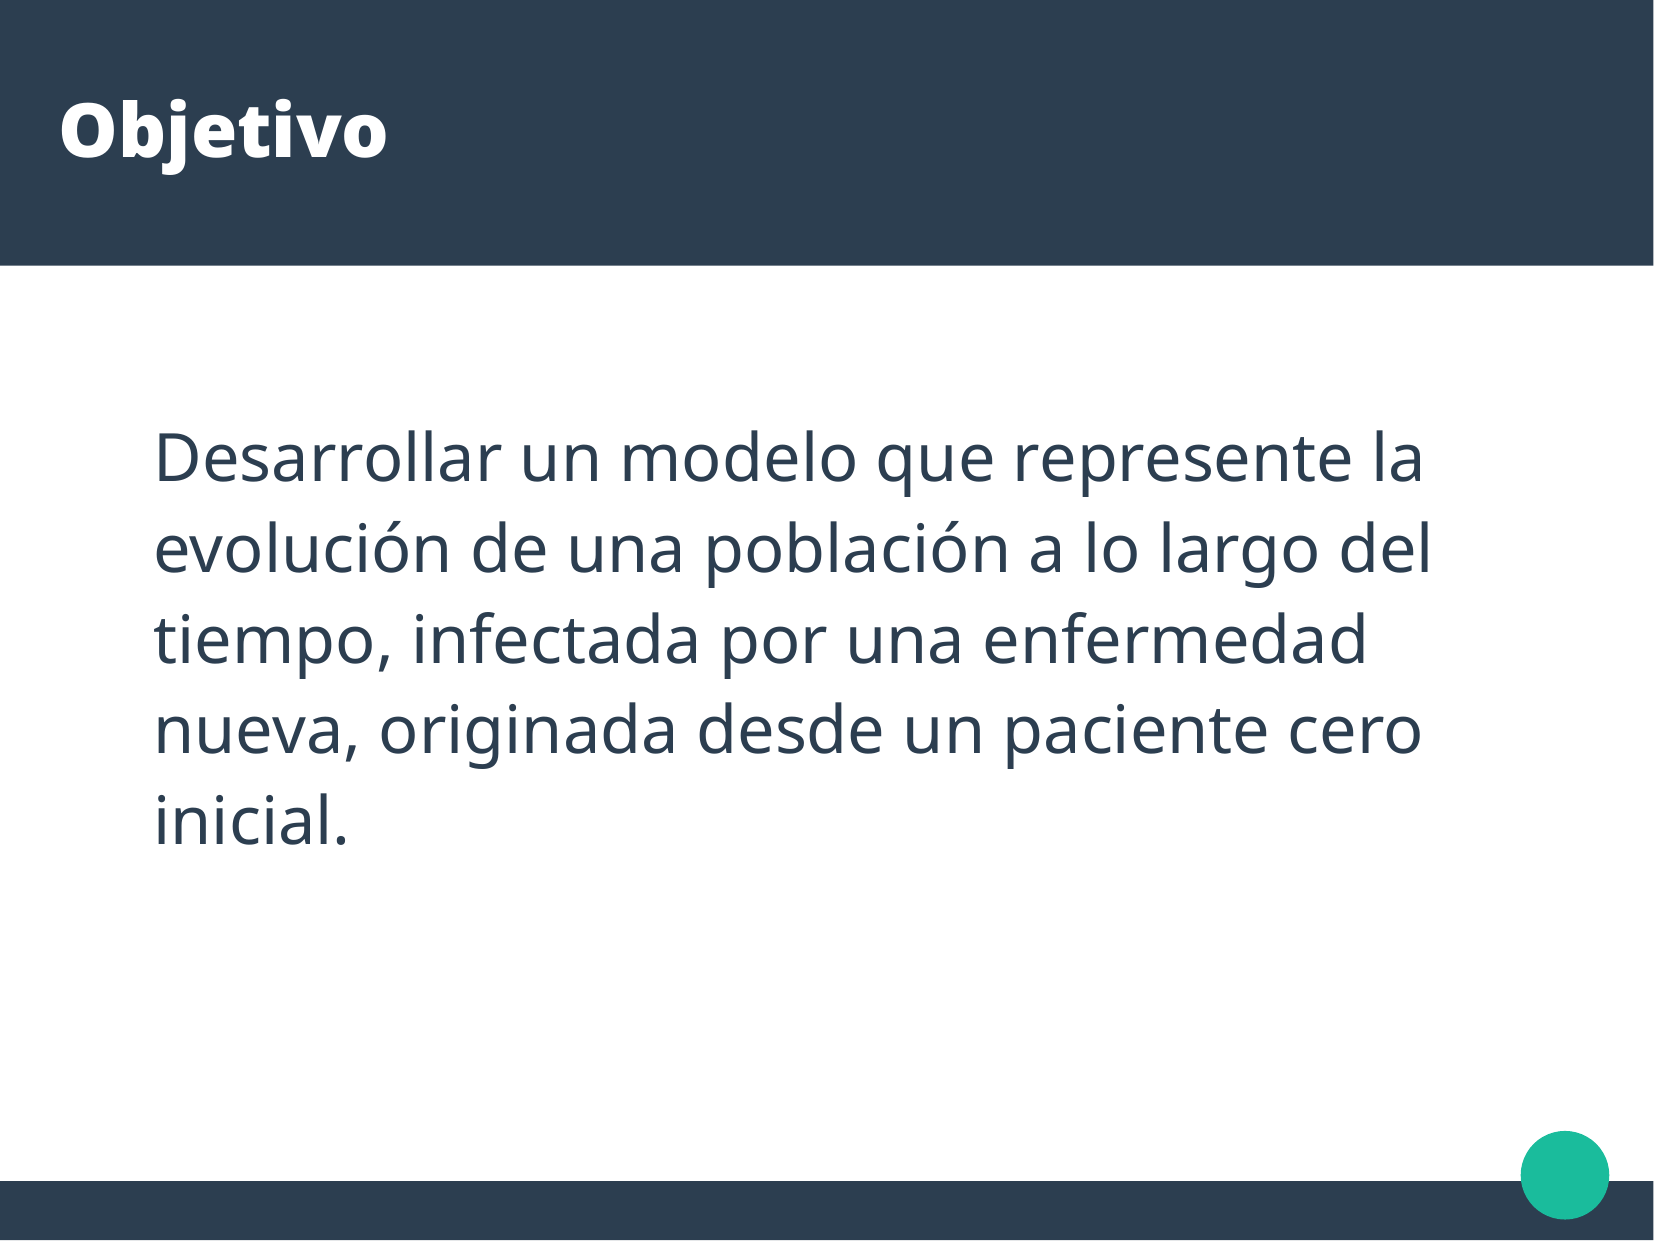

# Objetivo
Desarrollar un modelo que represente la evolución de una población a lo largo del tiempo, infectada por una enfermedad nueva, originada desde un paciente cero inicial.